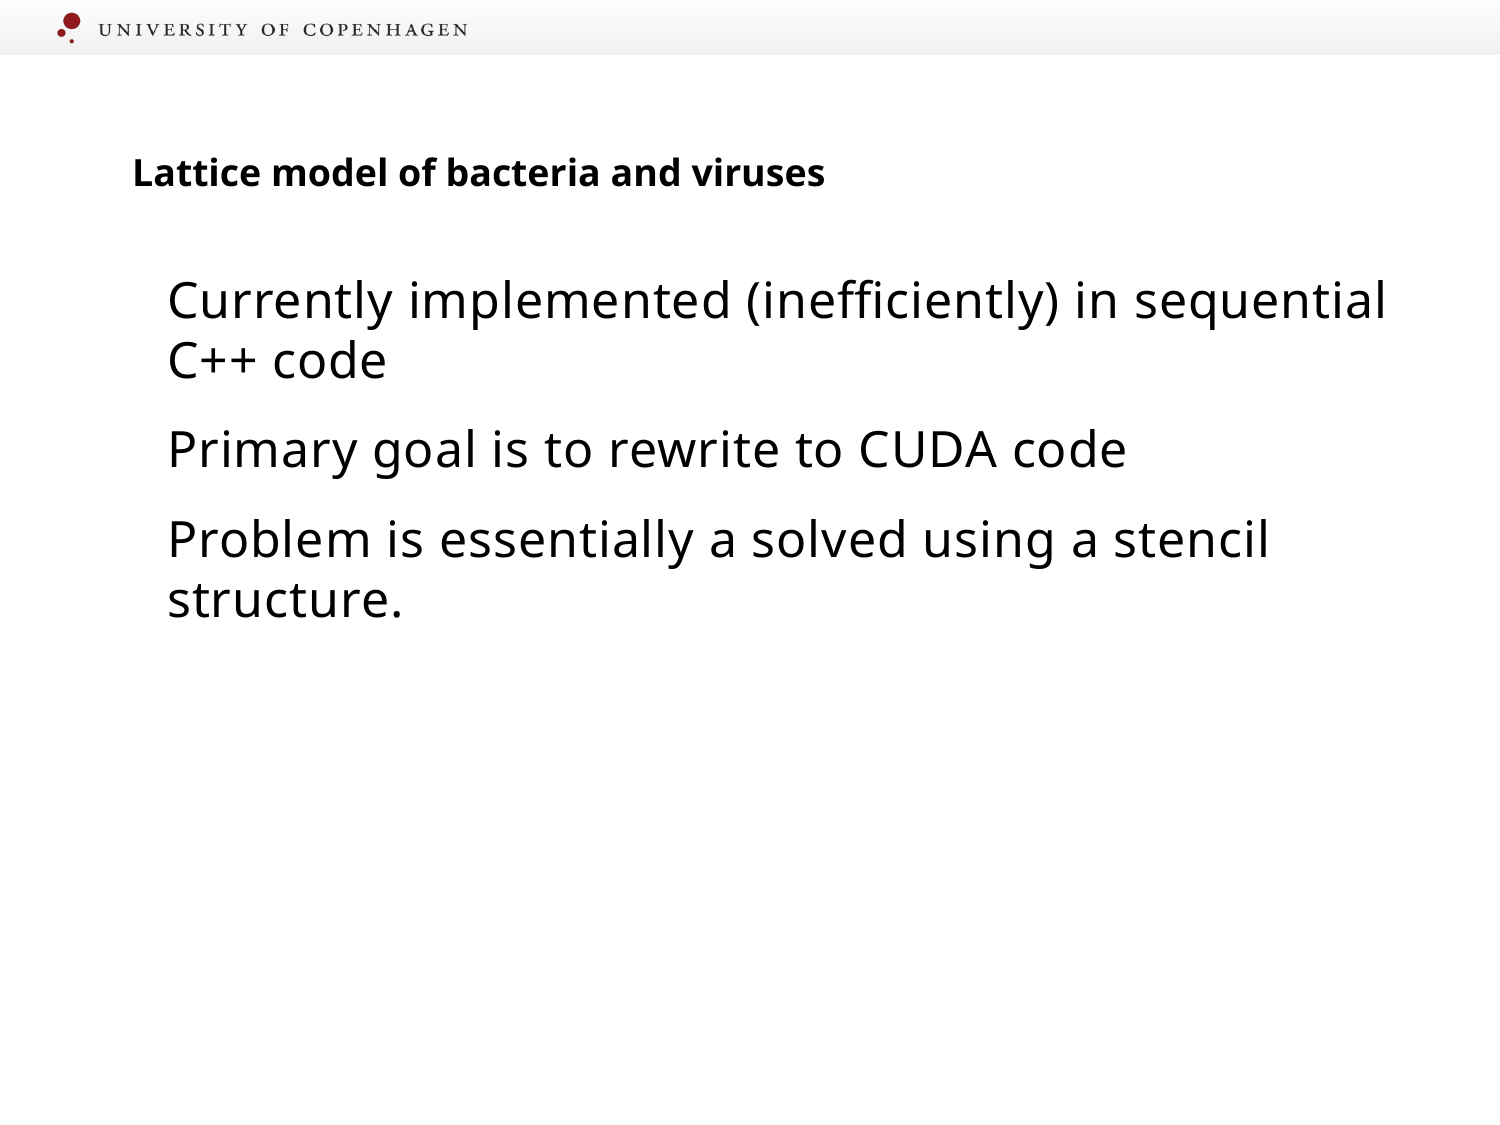

Lattice model of bacteria and viruses
# Currently implemented (inefficiently) in sequential C++ code
Primary goal is to rewrite to CUDA code
Problem is essentially a solved using a stencil structure.